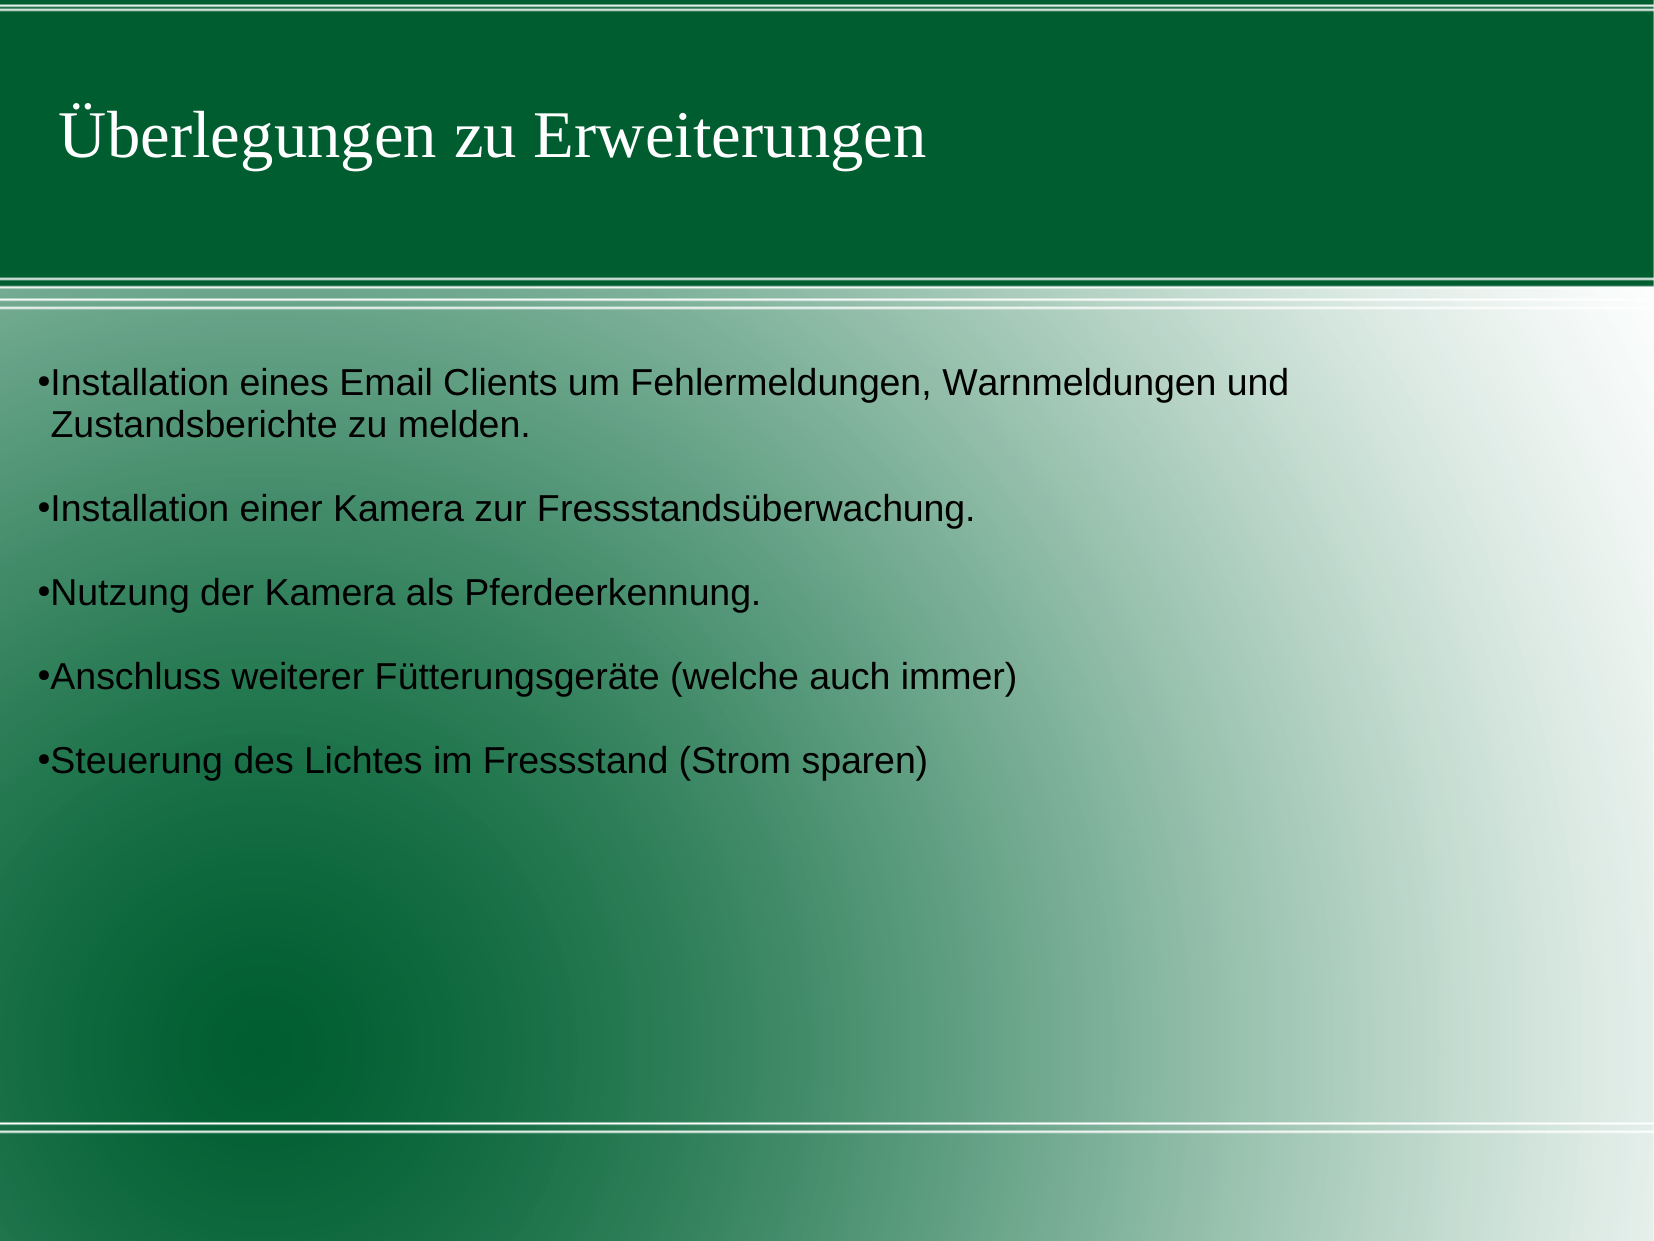

# Überlegungen zu Erweiterungen
Installation eines Email Clients um Fehlermeldungen, Warnmeldungen und Zustandsberichte zu melden.
Installation einer Kamera zur Fressstandsüberwachung.
Nutzung der Kamera als Pferdeerkennung.
Anschluss weiterer Fütterungsgeräte (welche auch immer)
Steuerung des Lichtes im Fressstand (Strom sparen)